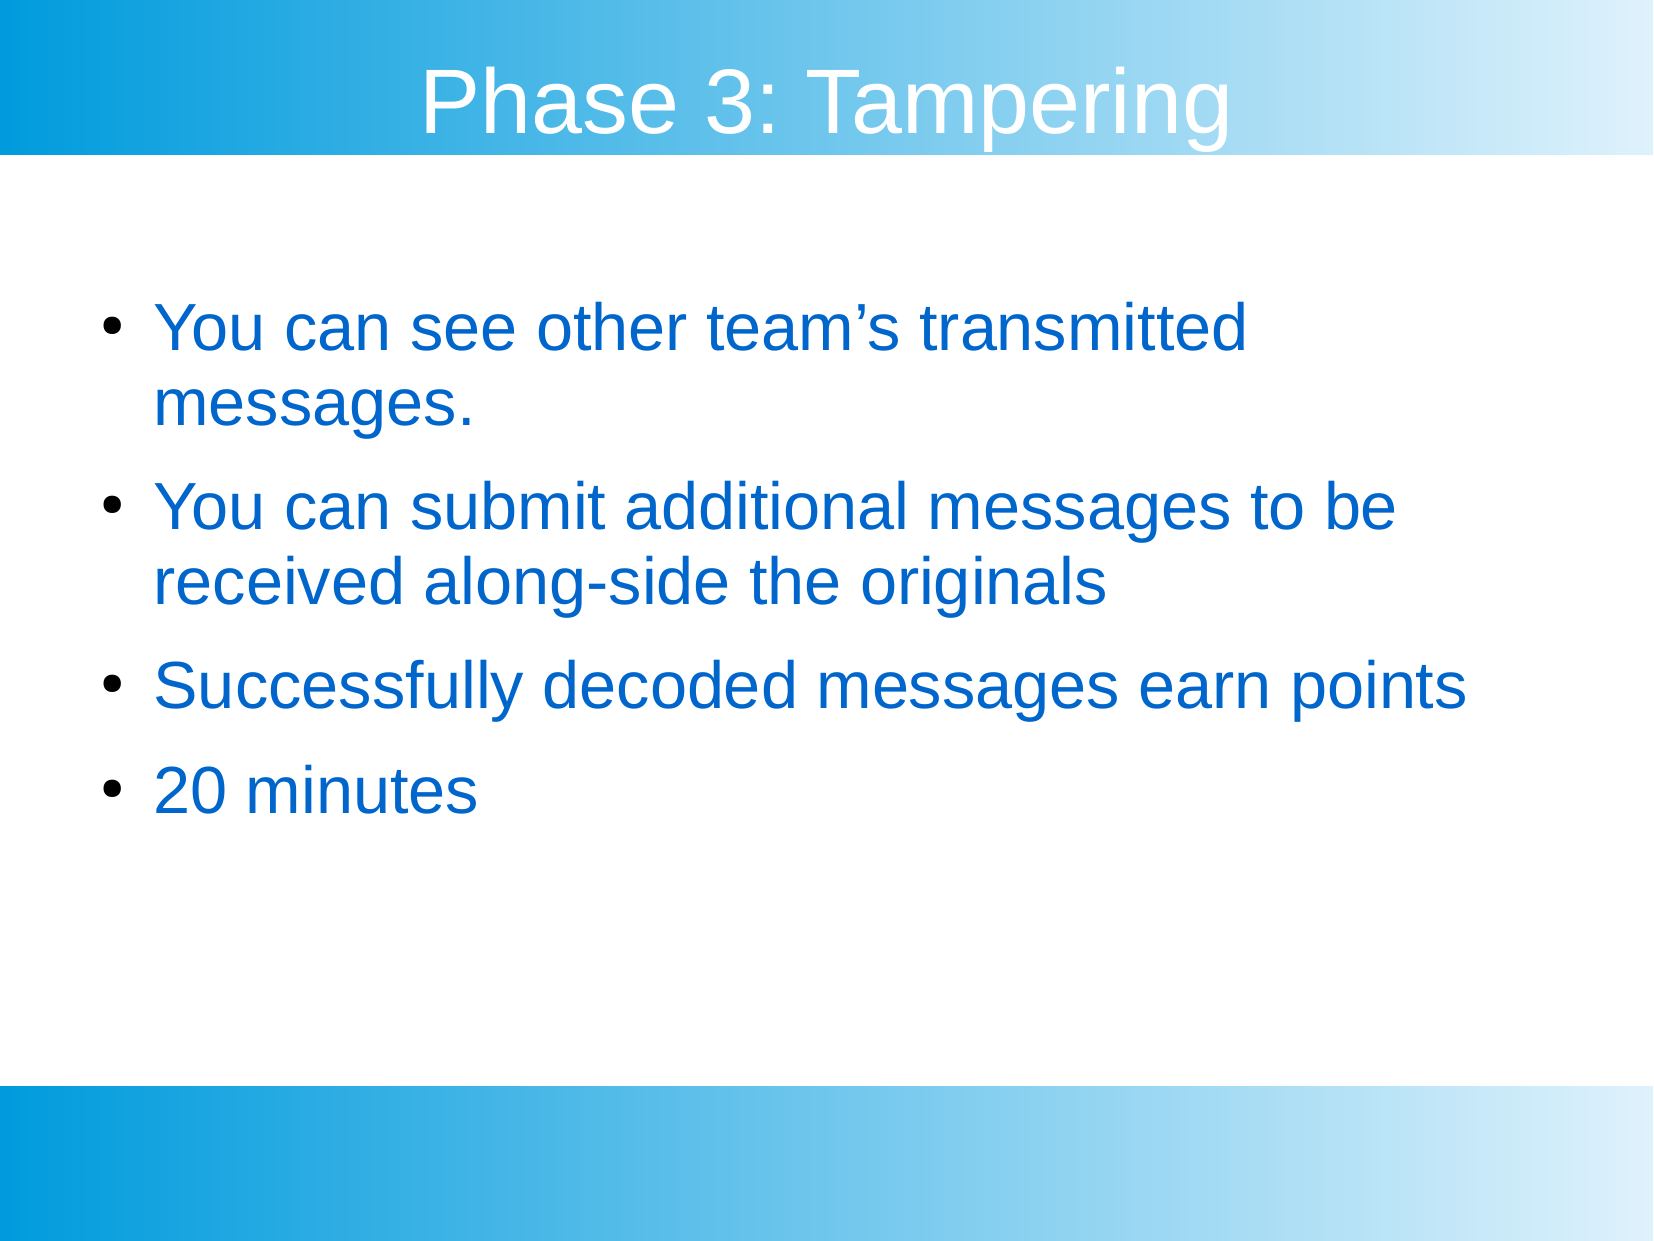

# Phase 3: Tampering
You can see other team’s transmitted messages.
You can submit additional messages to be received along-side the originals
Successfully decoded messages earn points
20 minutes